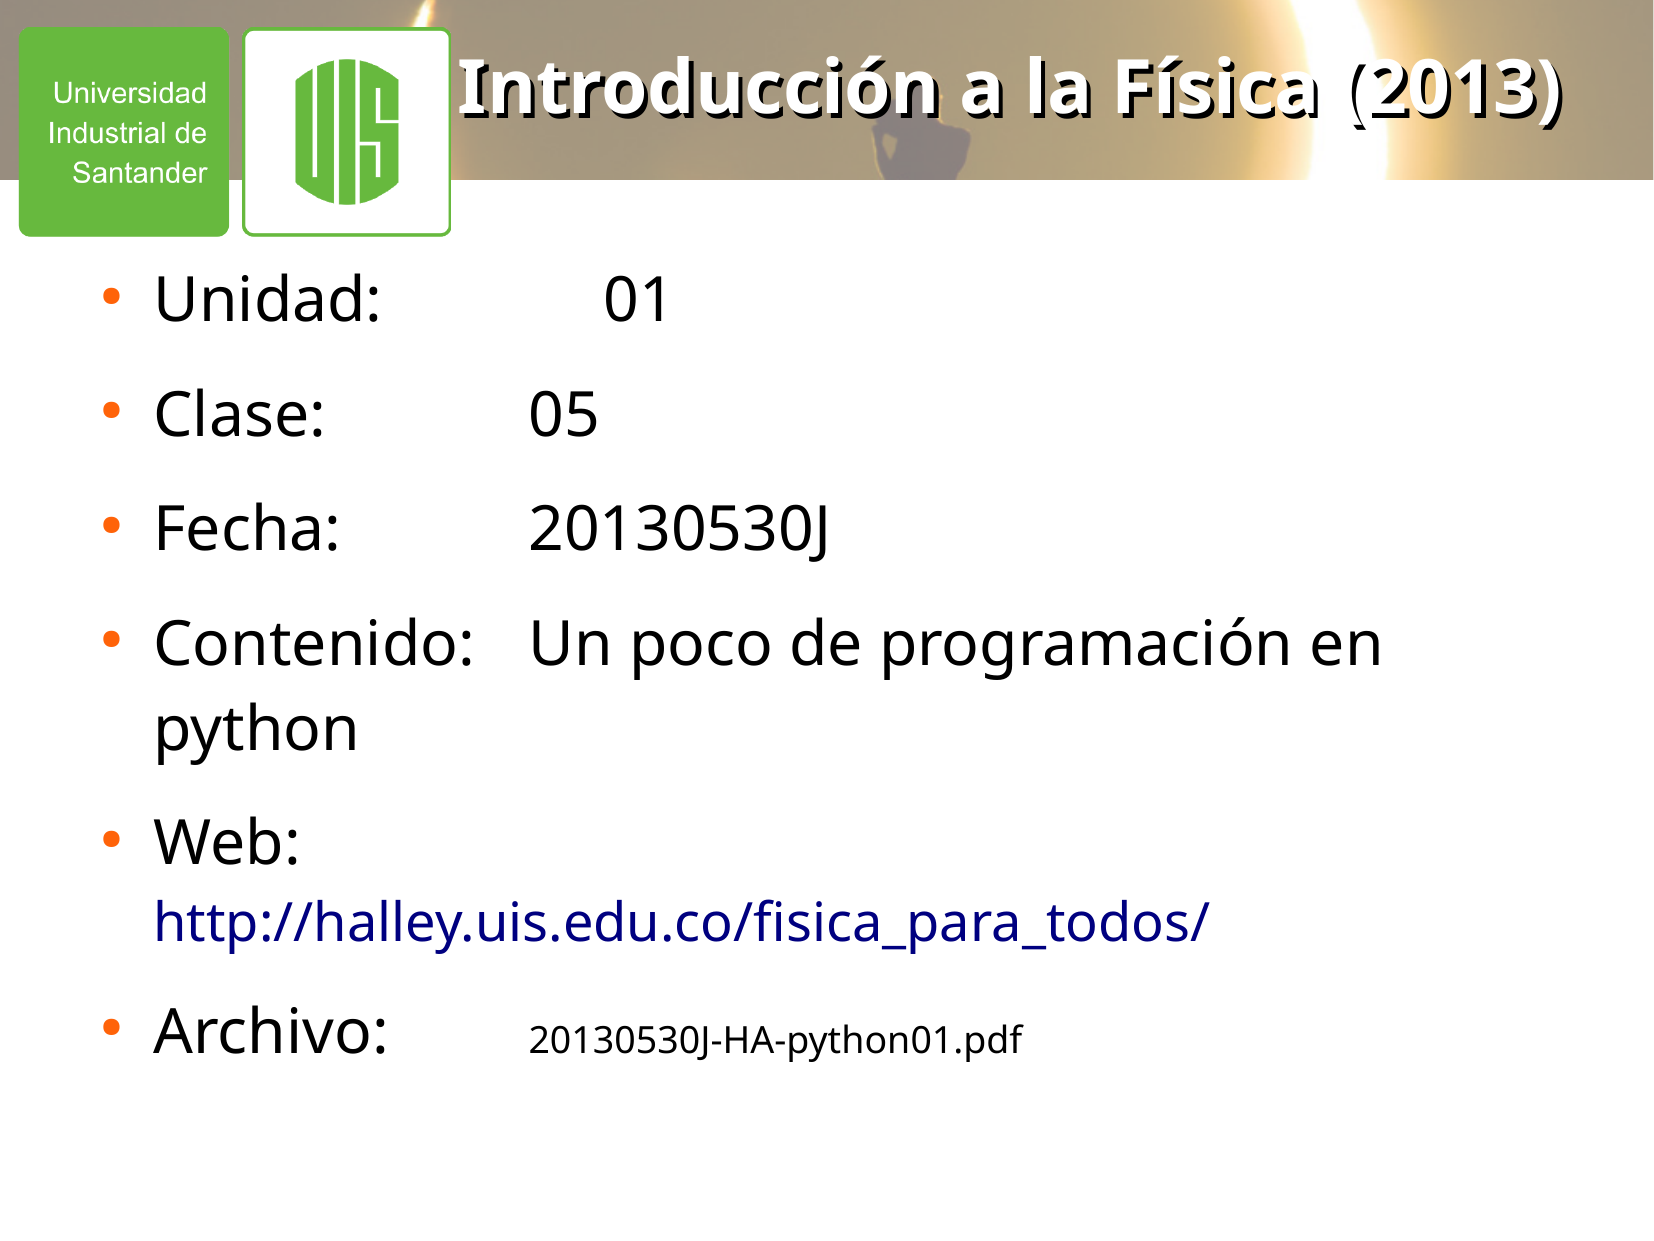

# Introducción a la Física (2013)
Unidad:			01
Clase:			05
Fecha:			20130530J
Contenido:	Un poco de programación en python
Web:				http://halley.uis.edu.co/fisica_para_todos/
Archivo:		20130530J-HA-python01.pdf